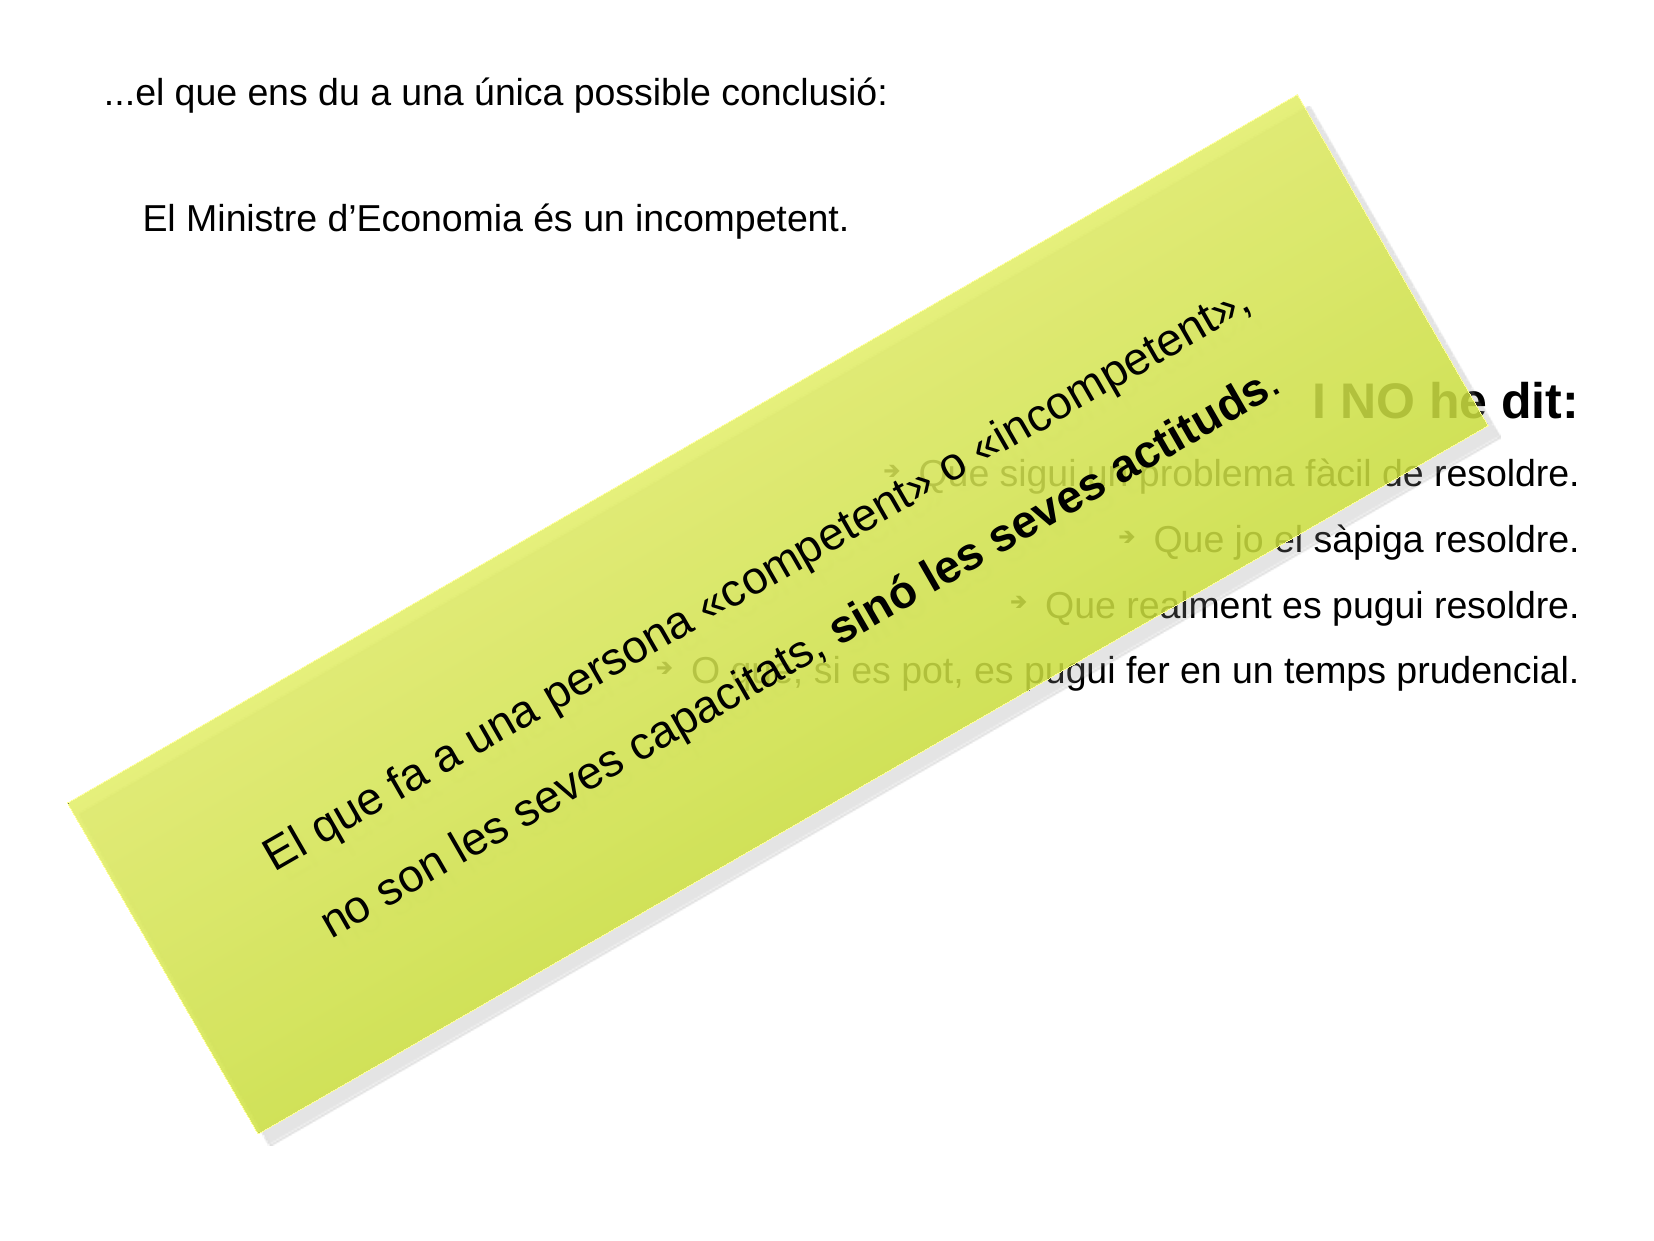

# ...el que ens du a una única possible conclusió:
El Ministre d’Economia és un incompetent.
I NO he dit:
Que sigui un problema fàcil de resoldre.
Que jo el sàpiga resoldre.
Que realment es pugui resoldre.
O que, si es pot, es pugui fer en un temps prudencial.
El que fa a una persona «competent» o «incompetent»,
no son les seves capacitats, sinó les seves actituds.